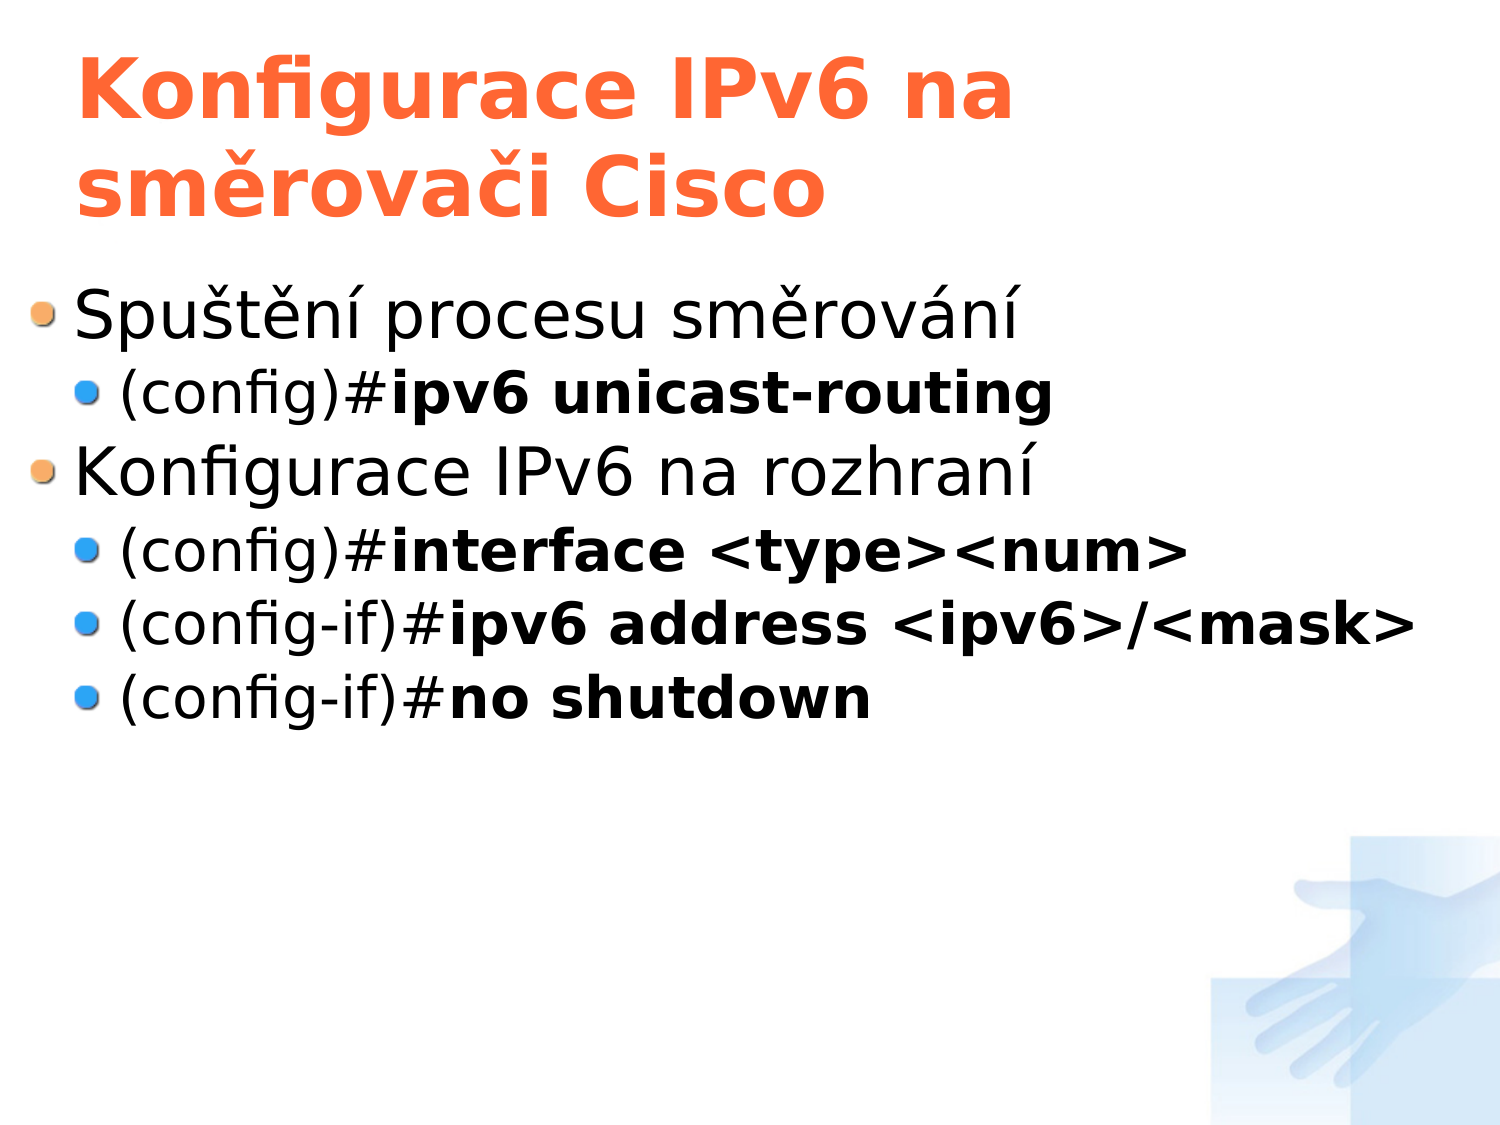

# Konfigurace IPv6 na směrovači Cisco
Spuštění procesu směrování
(config)#ipv6 unicast-routing
Konfigurace IPv6 na rozhraní
(config)#interface <type><num>
(config-if)#ipv6 address <ipv6>/<mask>
(config-if)#no shutdown